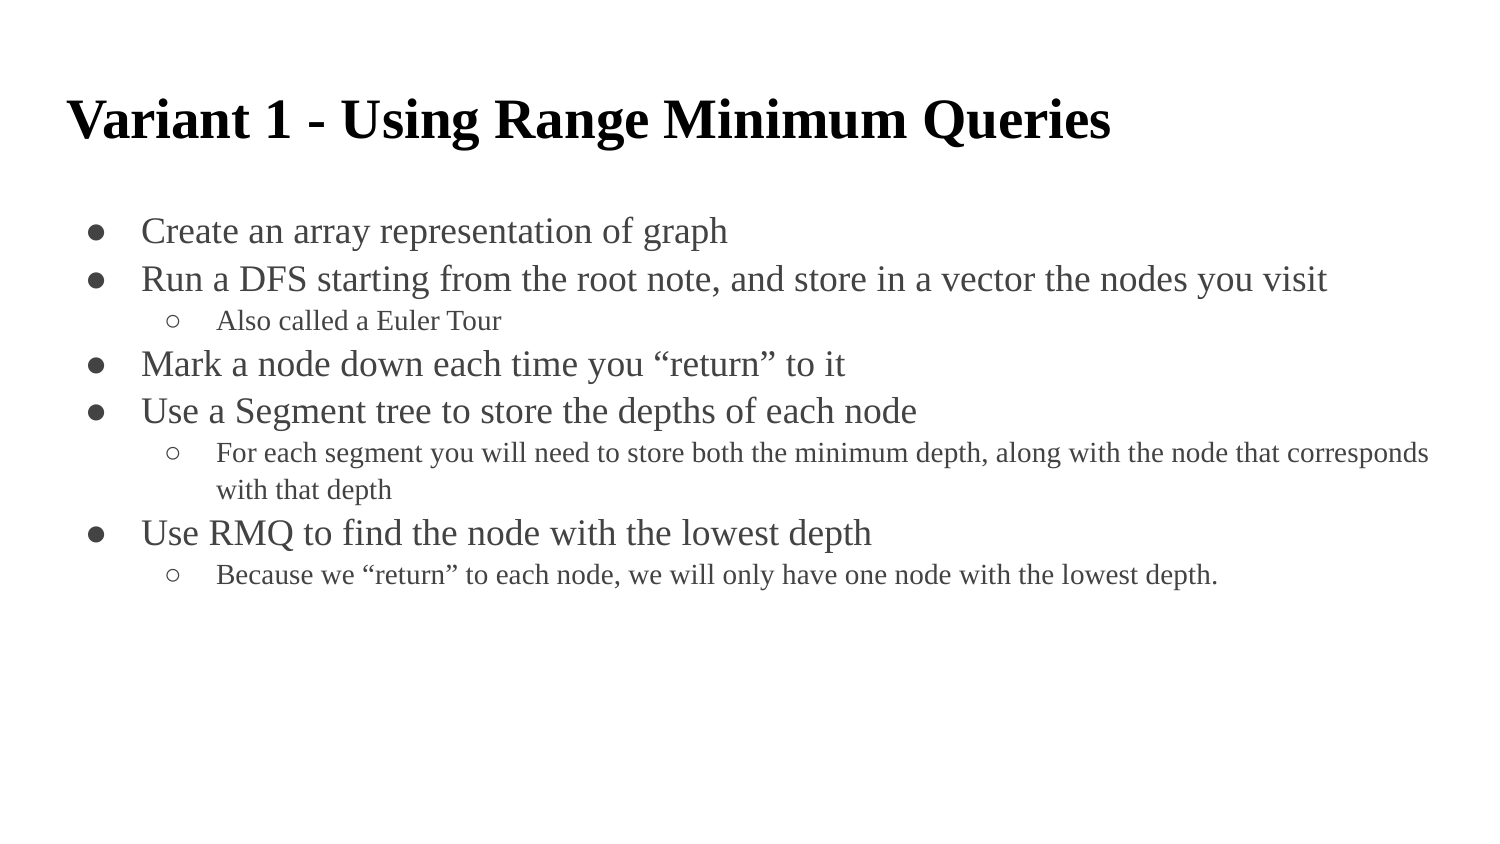

# Variant 1 - Using Range Minimum Queries
Create an array representation of graph
Run a DFS starting from the root note, and store in a vector the nodes you visit
Also called a Euler Tour
Mark a node down each time you “return” to it
Use a Segment tree to store the depths of each node
For each segment you will need to store both the minimum depth, along with the node that corresponds with that depth
Use RMQ to find the node with the lowest depth
Because we “return” to each node, we will only have one node with the lowest depth.